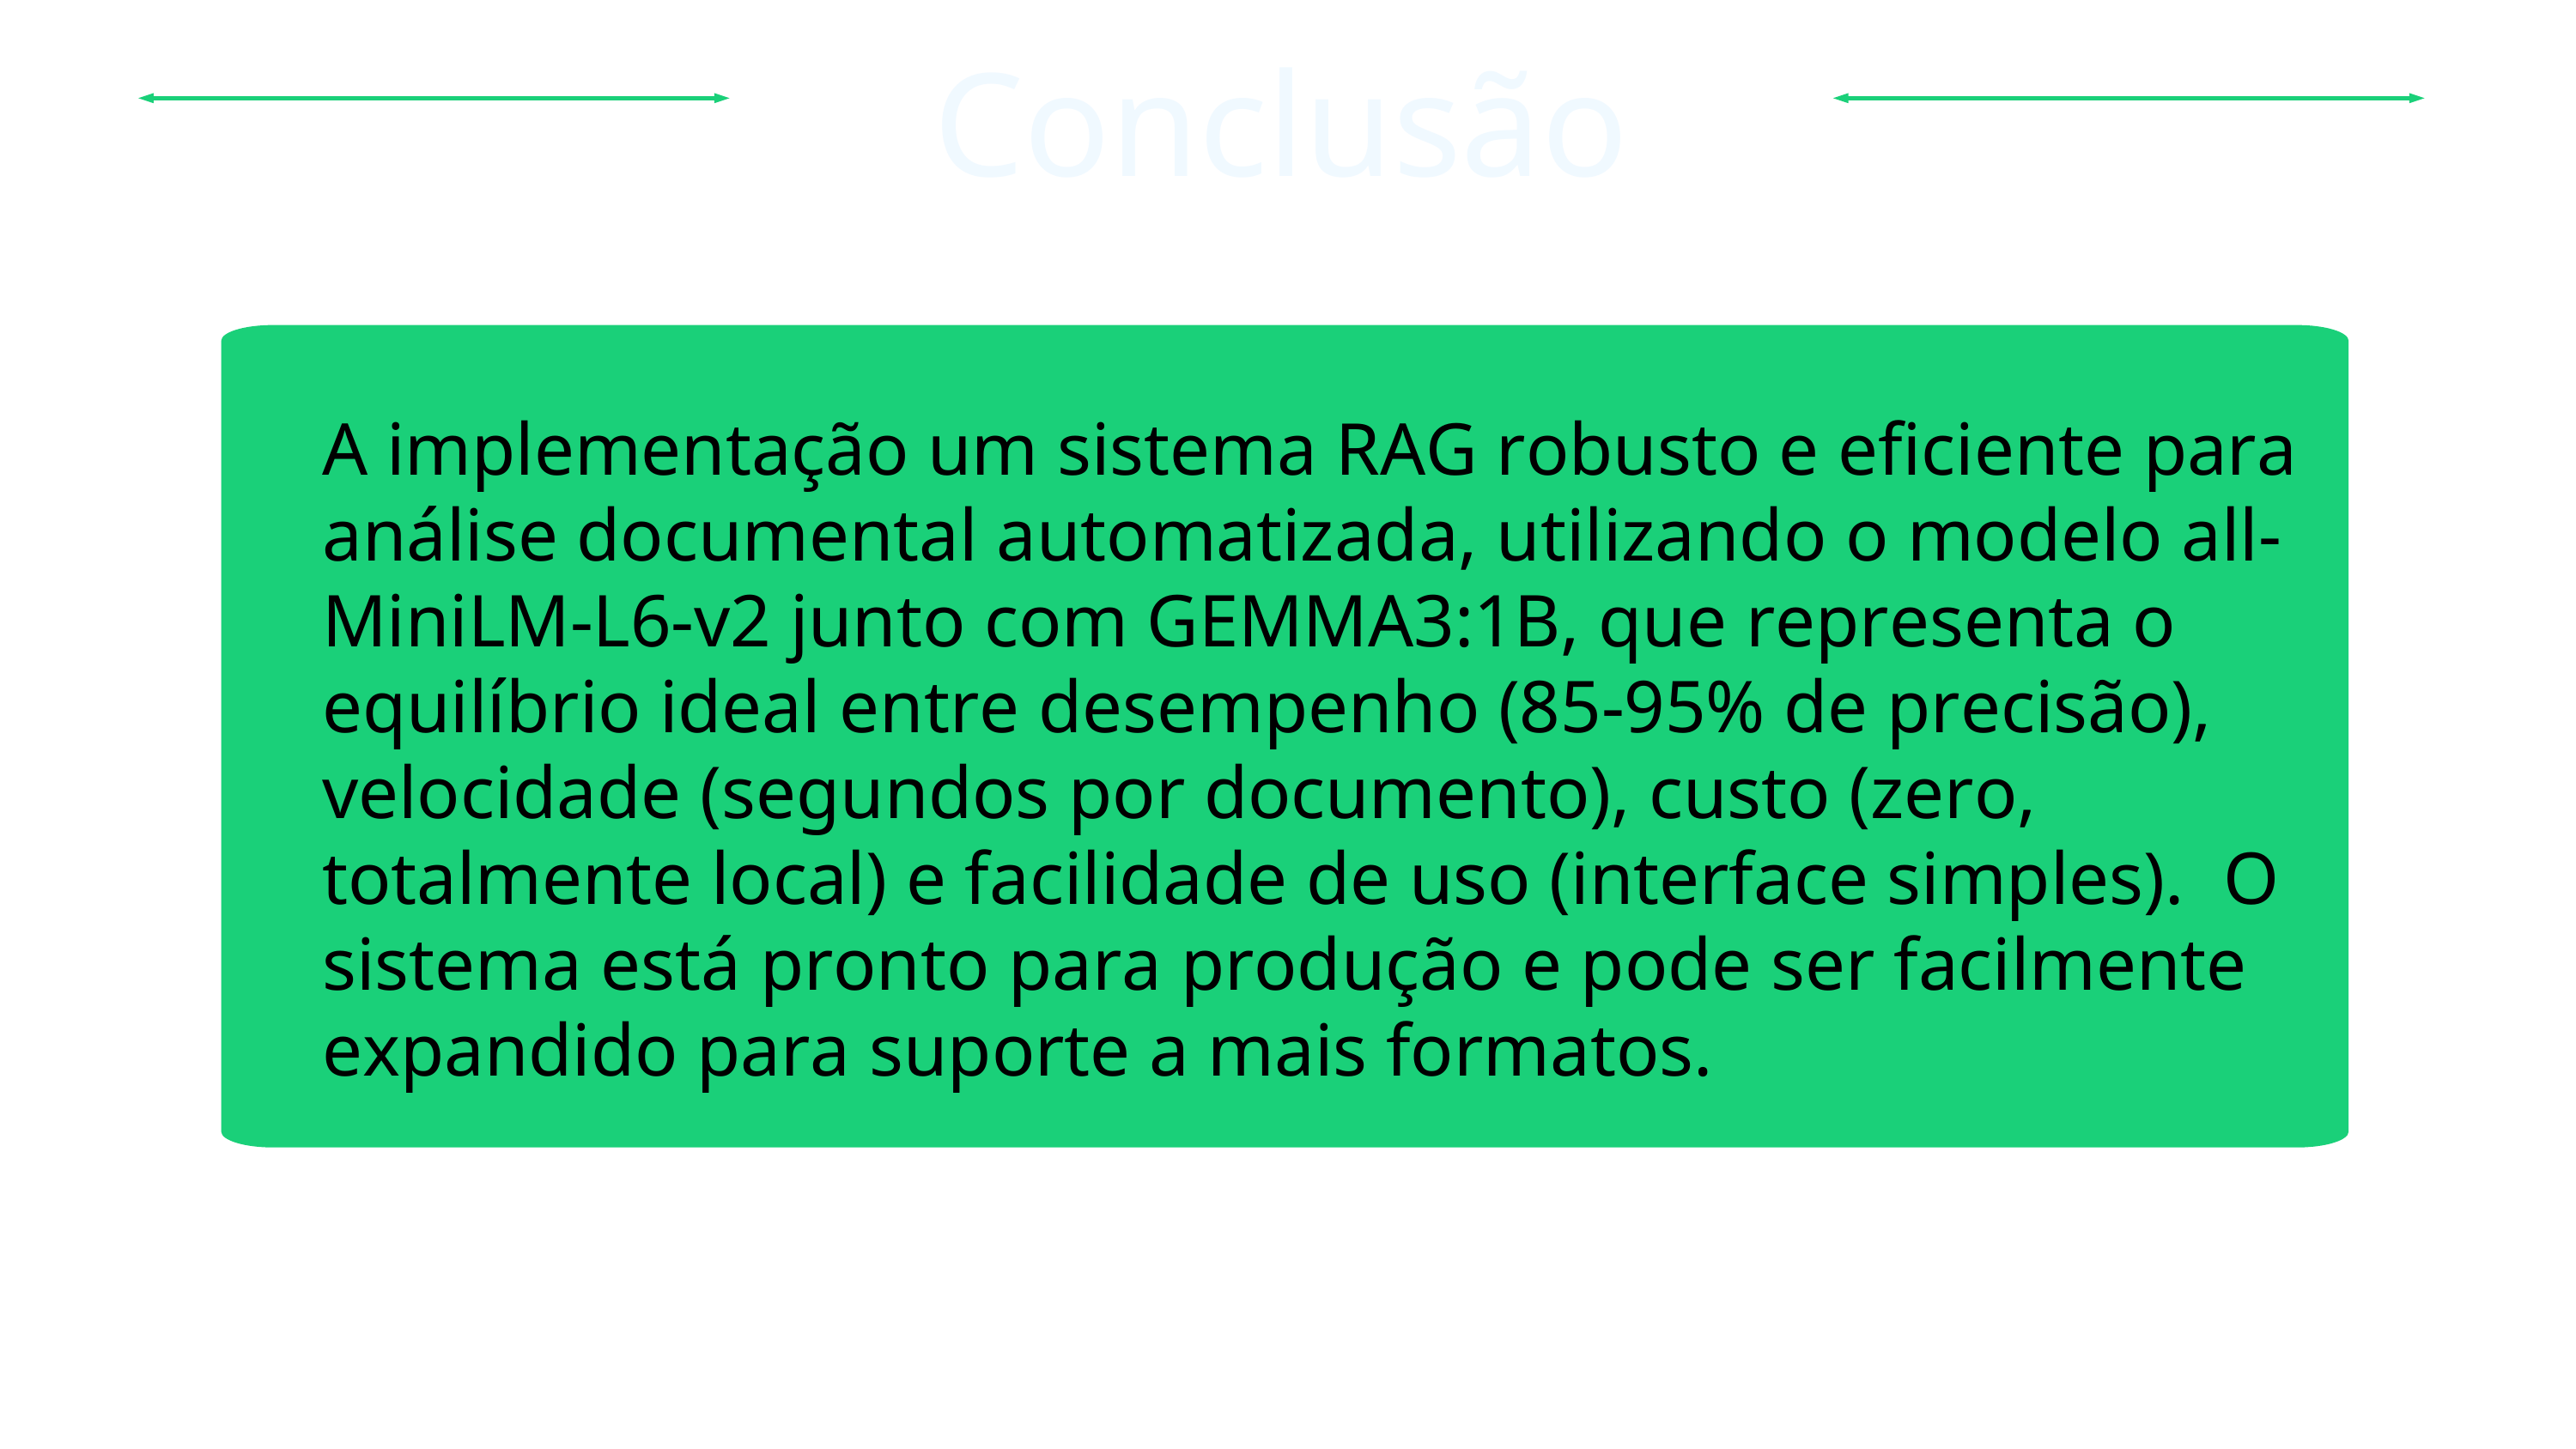

Conclusão
A implementação um sistema RAG robusto e eficiente para análise documental automatizada, utilizando o modelo all-MiniLM-L6-v2 junto com GEMMA3:1B, que representa o equilíbrio ideal entre desempenho (85-95% de precisão), velocidade (segundos por documento), custo (zero, totalmente local) e facilidade de uso (interface simples). O sistema está pronto para produção e pode ser facilmente expandido para suporte a mais formatos.